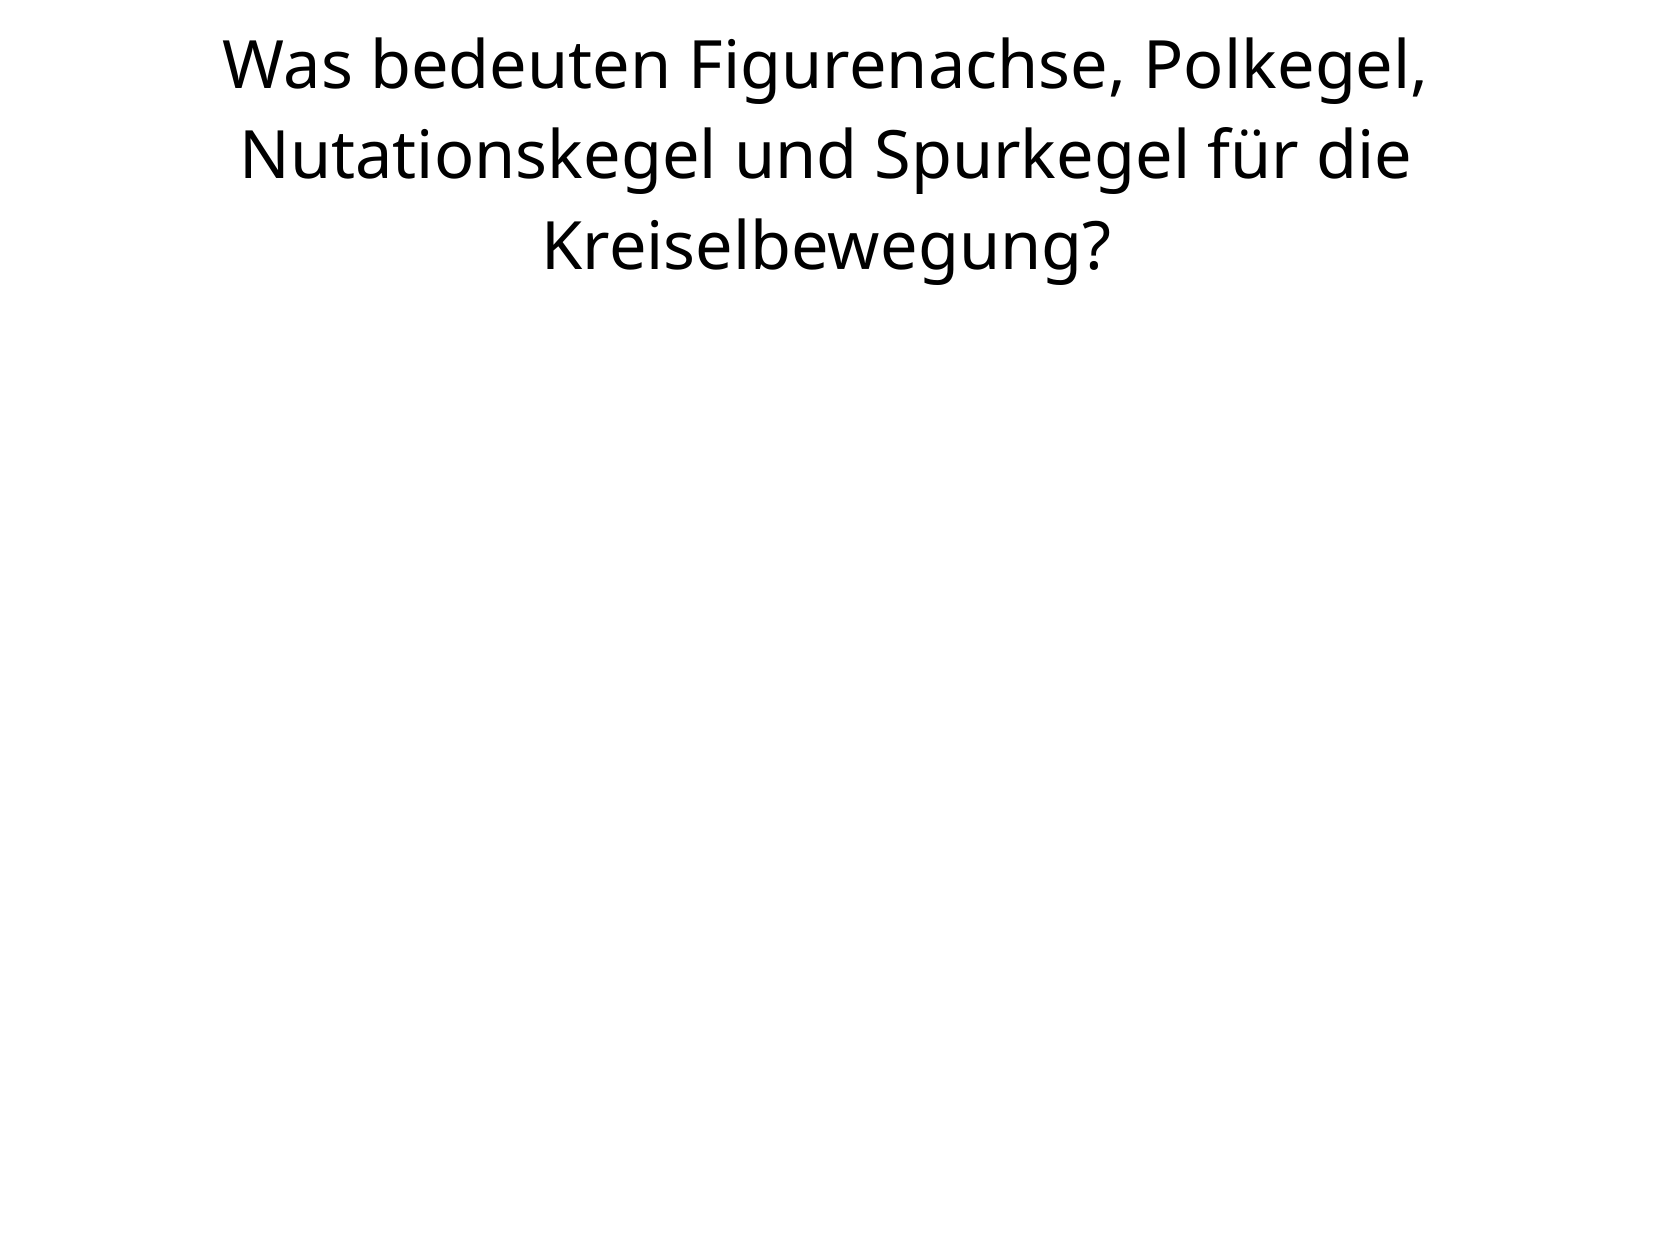

# Was bedeuten Figurenachse, Polkegel, Nutationskegel und Spurkegel für die Kreiselbewegung?